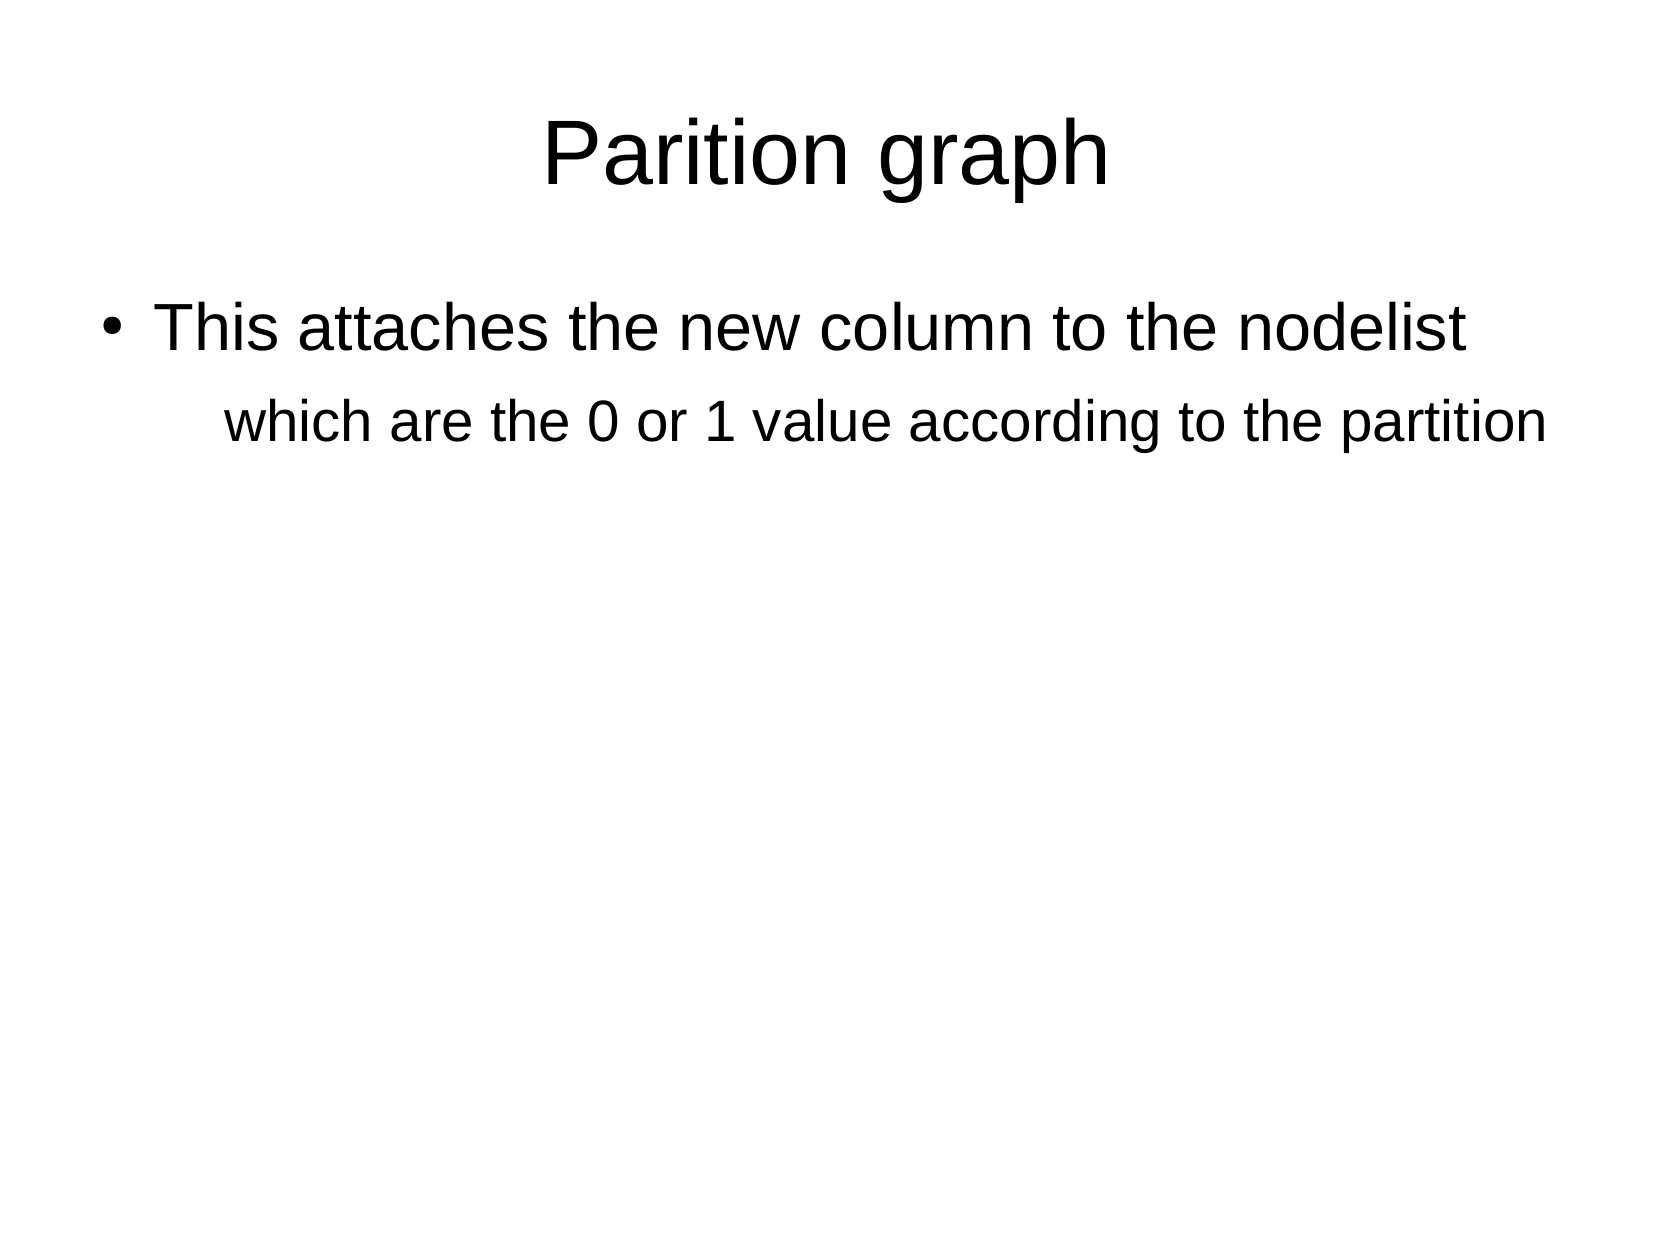

# Parition graph
This attaches the new column to the nodelist
which are the 0 or 1 value according to the partition